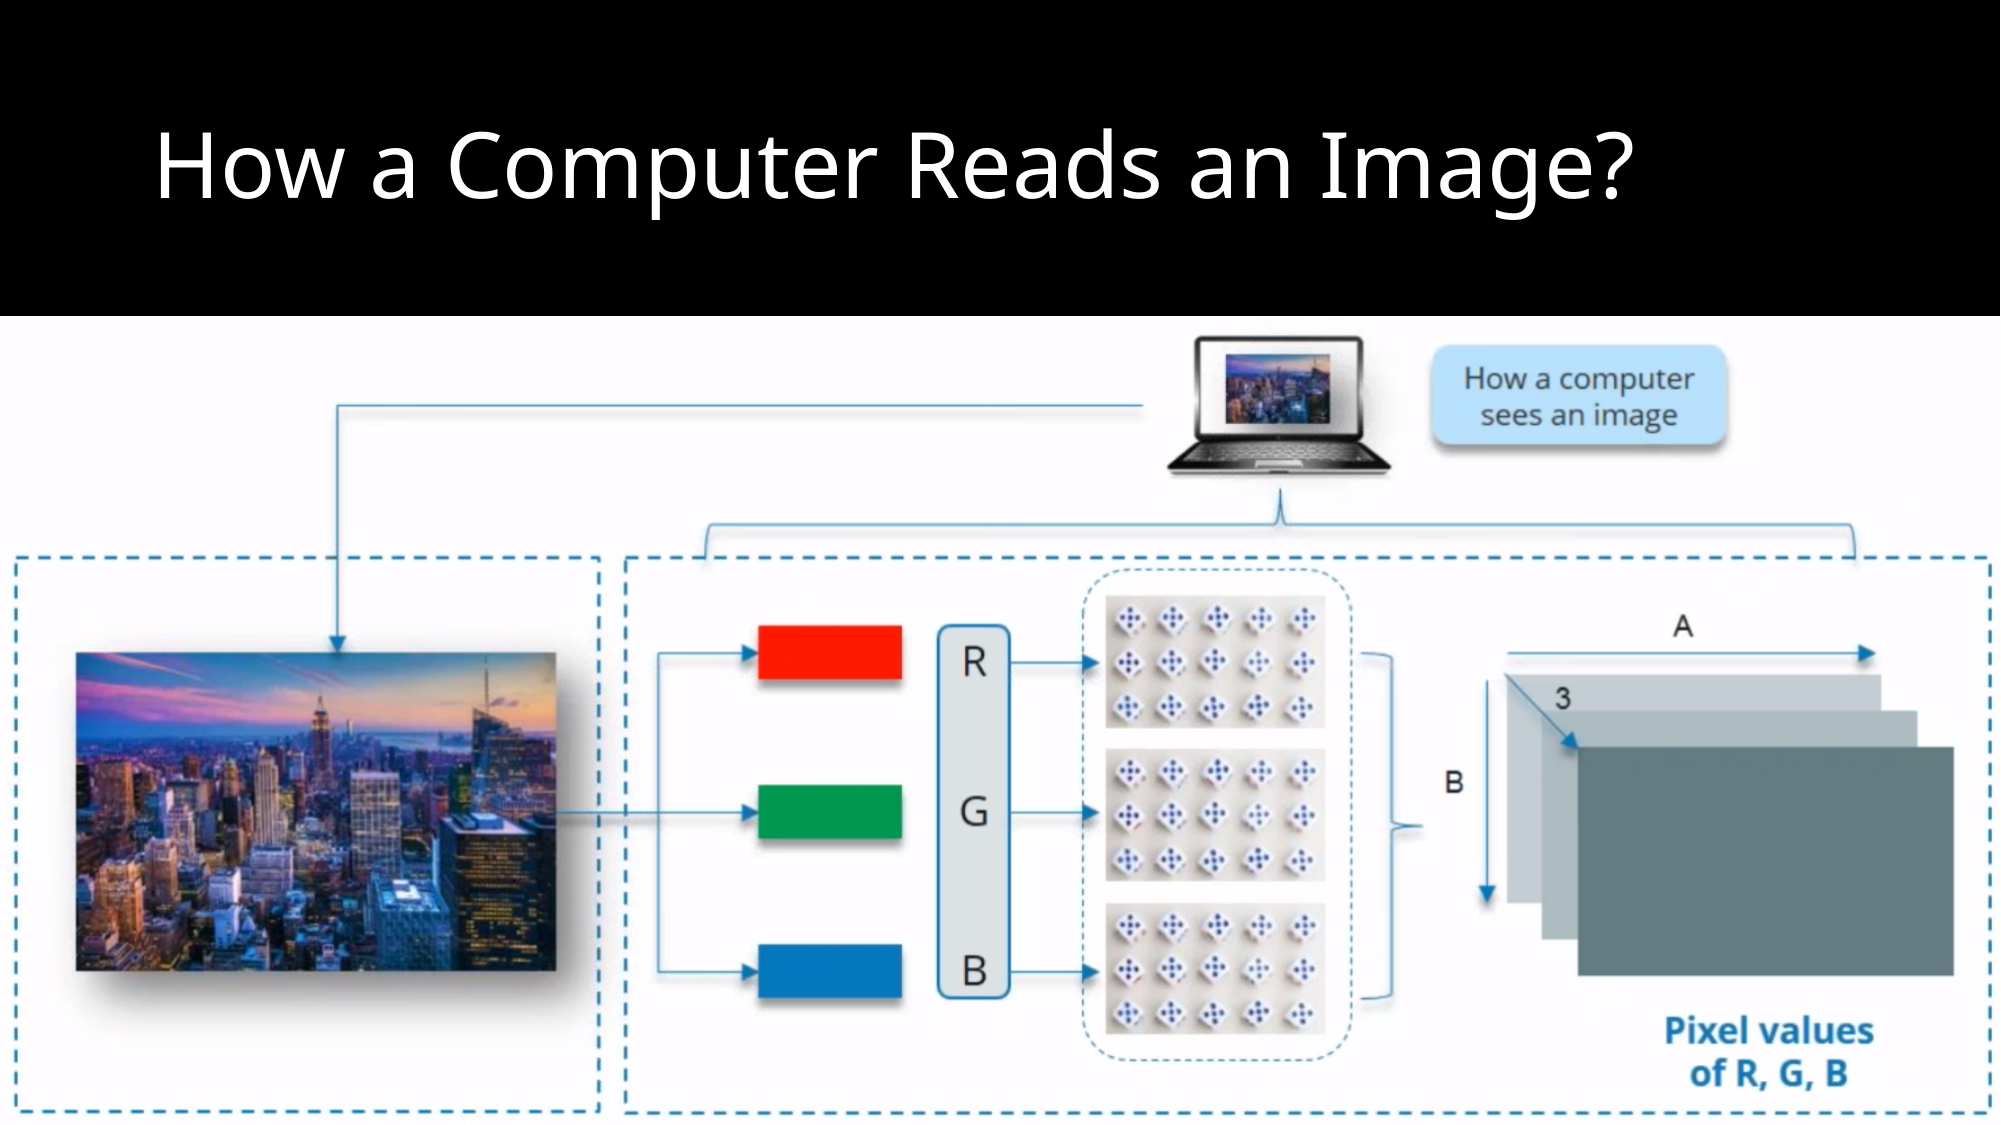

# How a Computer Reads an Image?